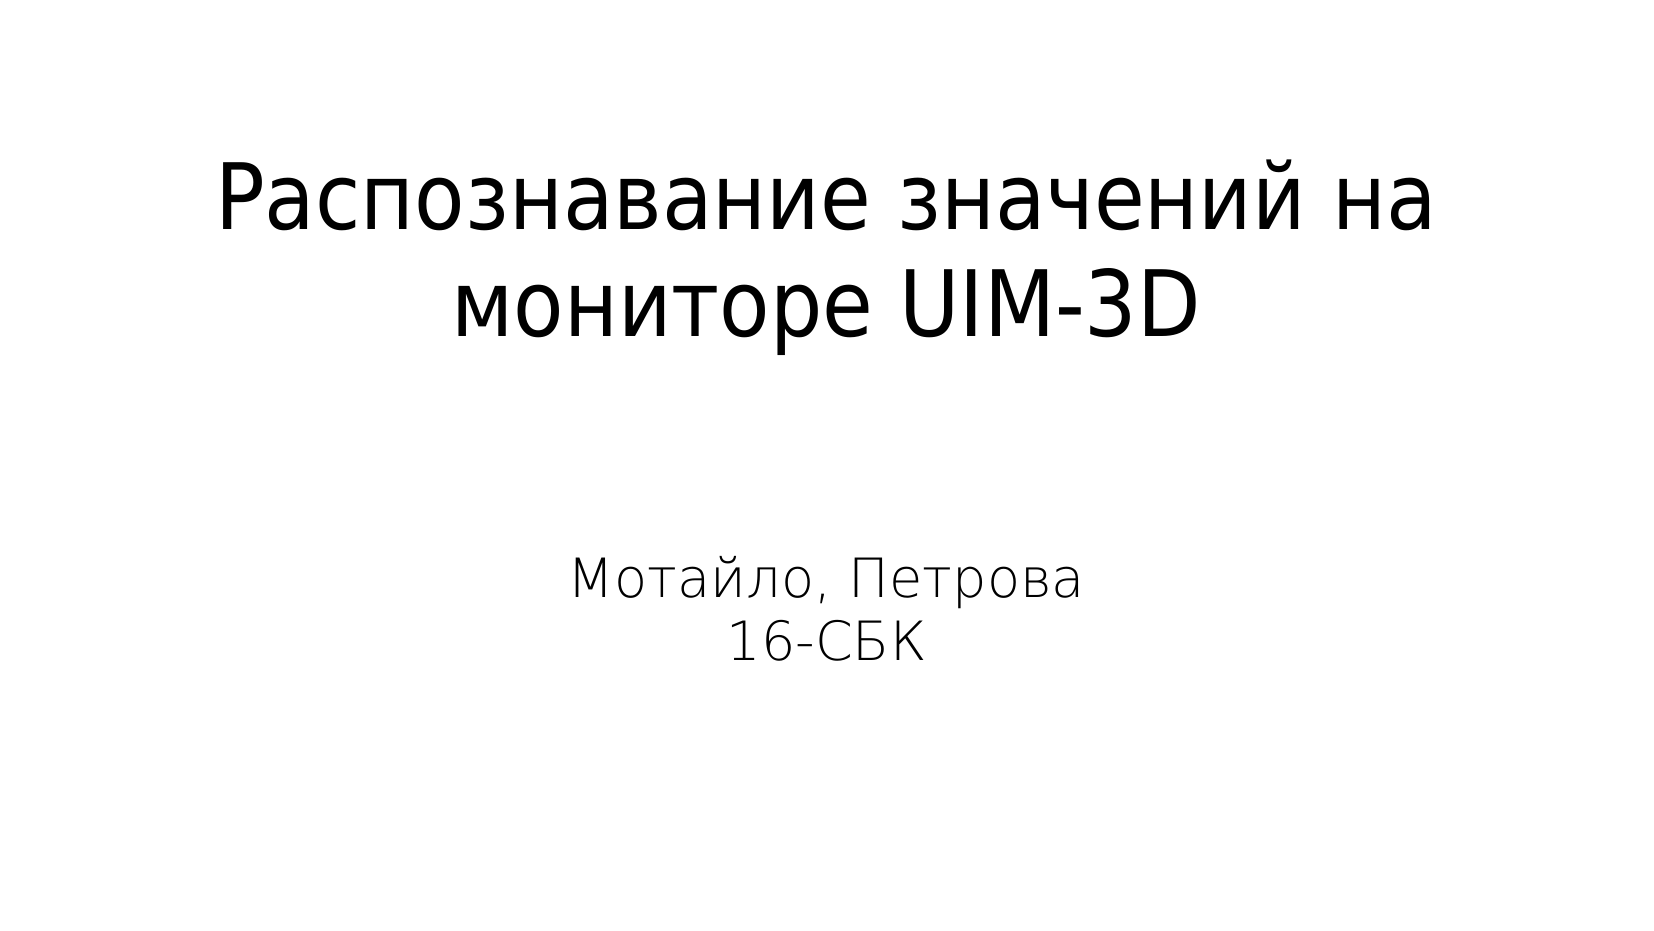

# Распознавание значений на мониторе UIM-3D
Мотайло, Петрова
16-СБК